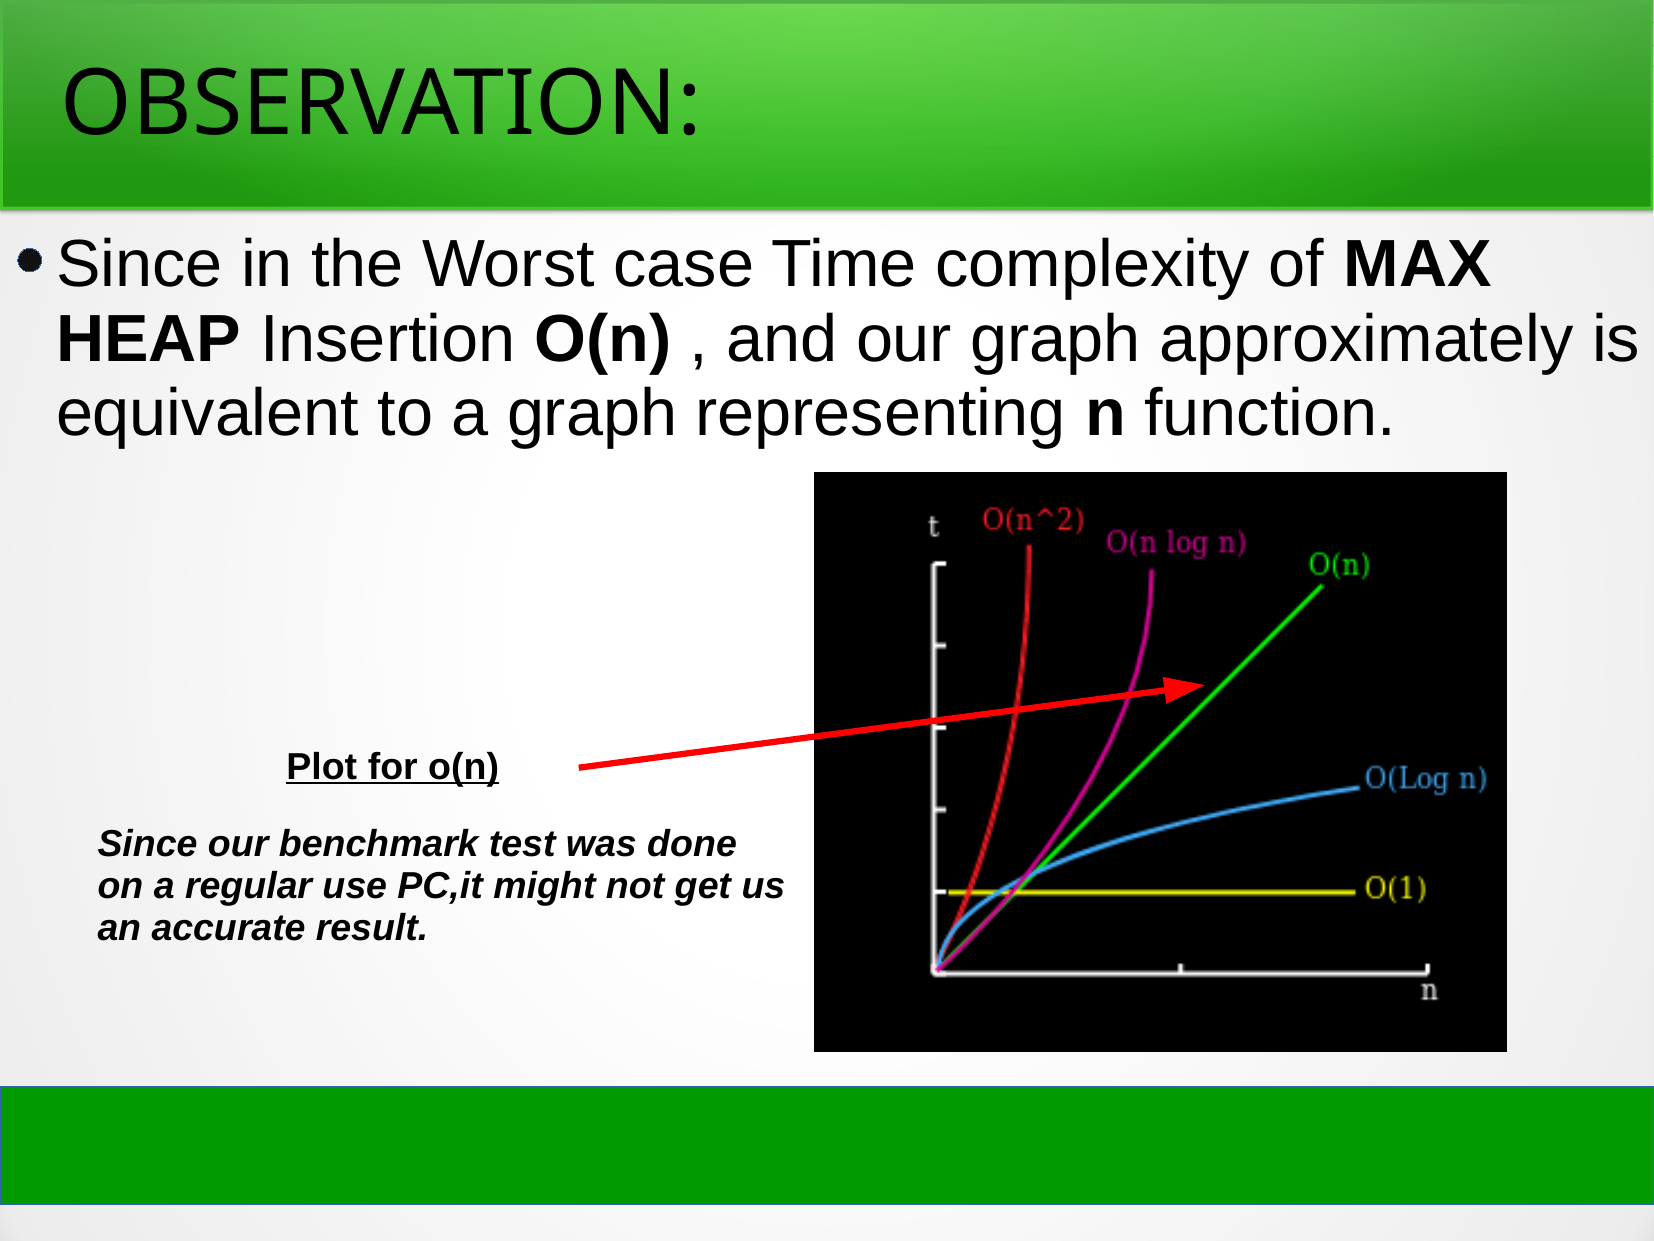

OBSERVATION:
Since in the Worst case Time complexity of MAX
HEAP Insertion O(n) , and our graph approximately is
equivalent to a graph representing n function.
Plot for o(n)
Since our benchmark test was done
on a regular use PC,it might not get us
an accurate result.
12/26/03
AVL Trees - Lecture 8
32